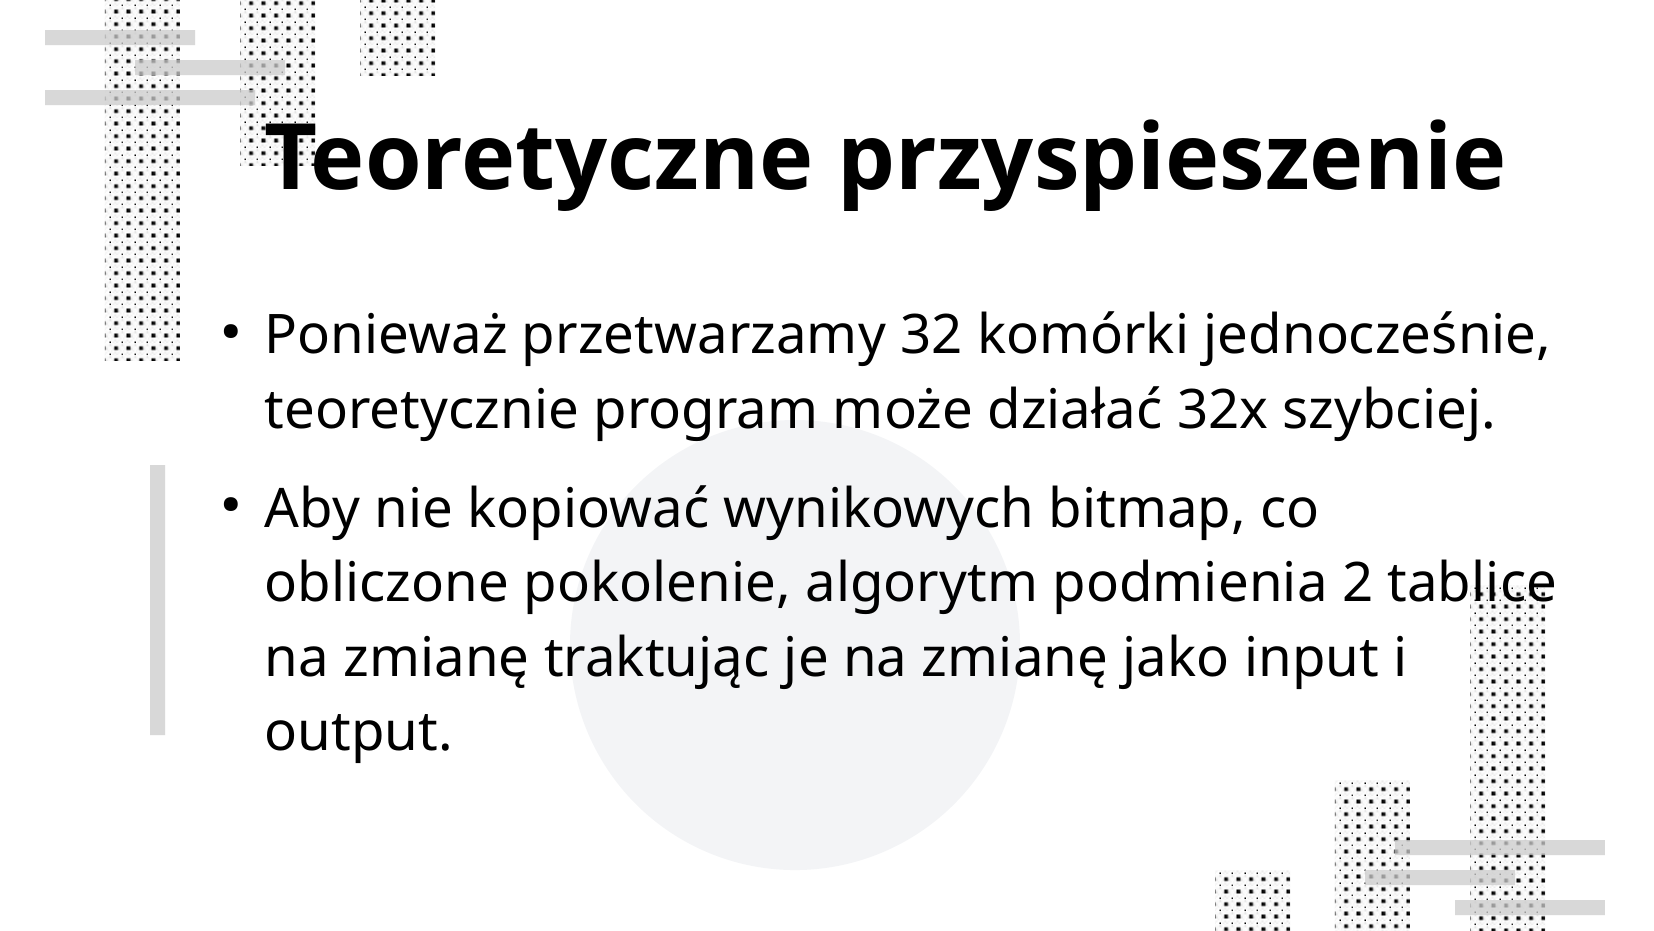

# Teoretyczne przyspieszenie
Ponieważ przetwarzamy 32 komórki jednocześnie, teoretycznie program może działać 32x szybciej.
Aby nie kopiować wynikowych bitmap, co obliczone pokolenie, algorytm podmienia 2 tablice na zmianę traktując je na zmianę jako input i output.